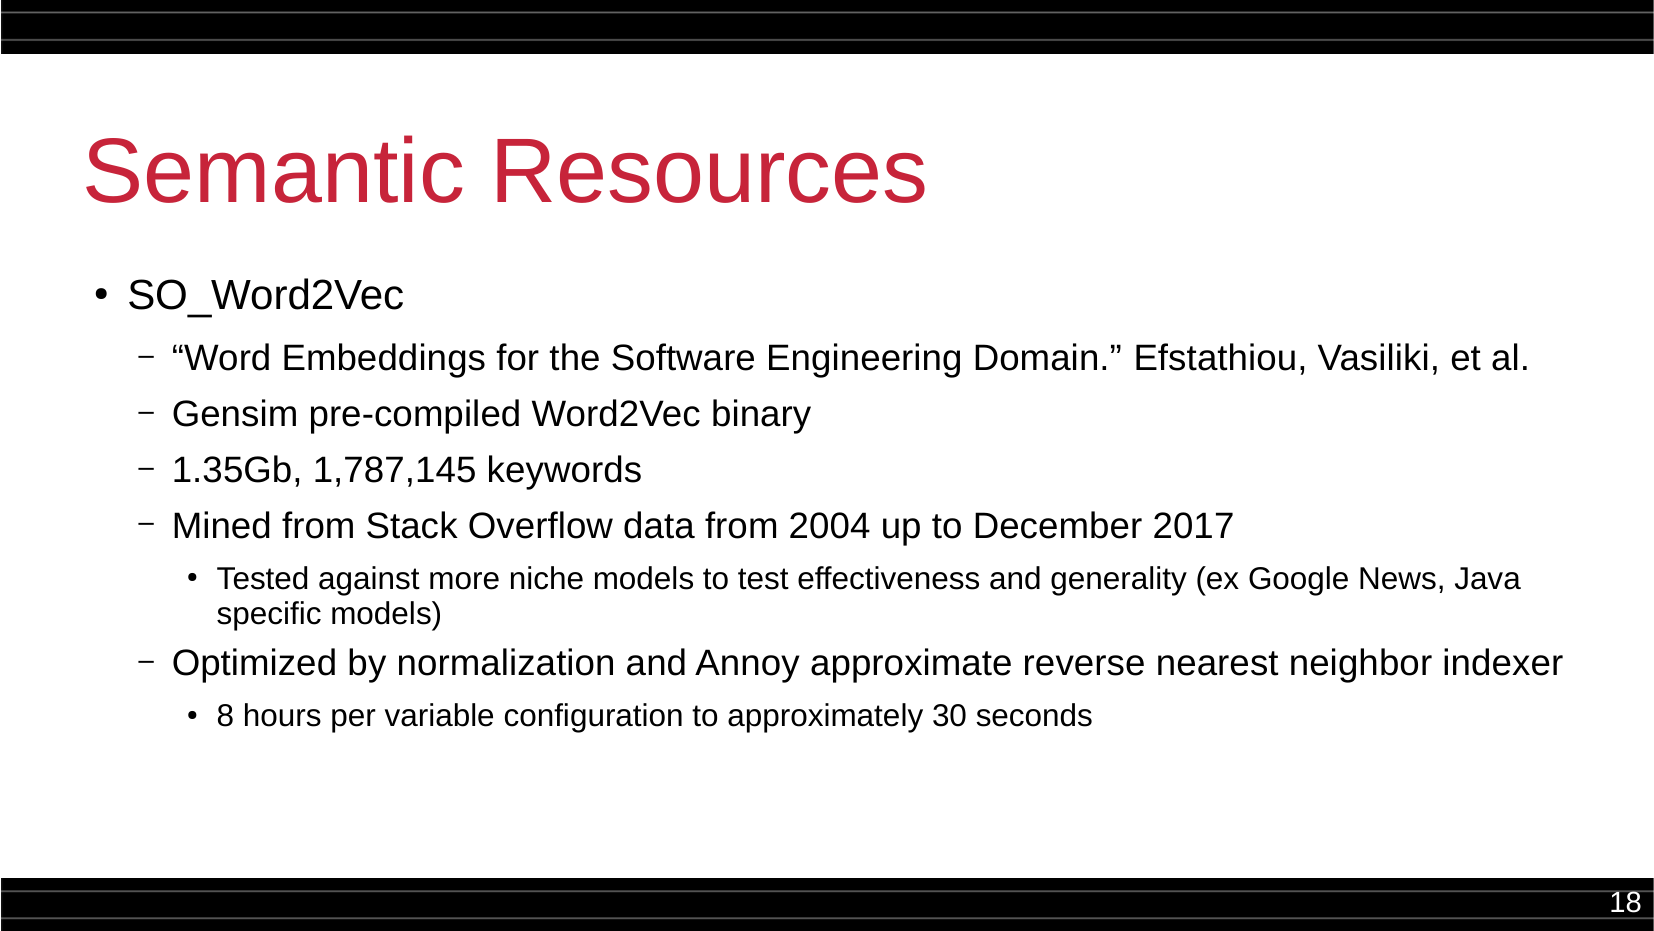

# Semantic Resources
SO_Word2Vec
“Word Embeddings for the Software Engineering Domain.” Efstathiou, Vasiliki, et al.
Gensim pre-compiled Word2Vec binary
1.35Gb, 1,787,145 keywords
Mined from Stack Overflow data from 2004 up to December 2017
Tested against more niche models to test effectiveness and generality (ex Google News, Java specific models)
Optimized by normalization and Annoy approximate reverse nearest neighbor indexer
8 hours per variable configuration to approximately 30 seconds